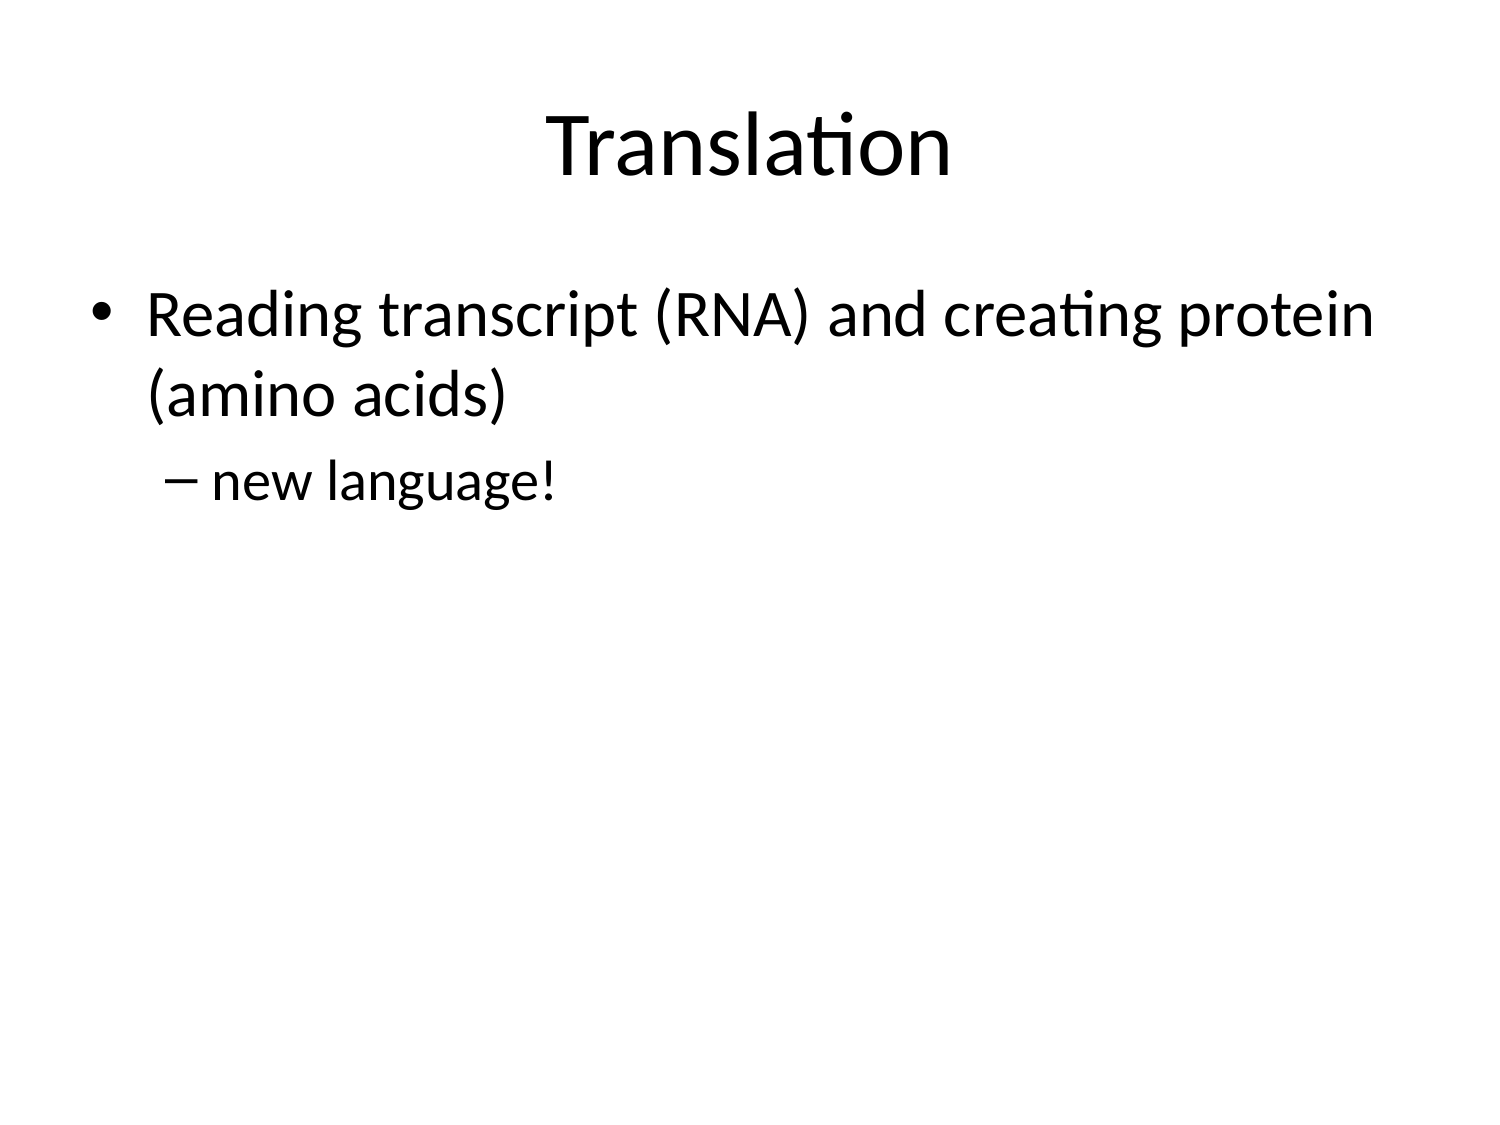

# Translation
Reading transcript (RNA) and creating protein (amino acids)
new language!